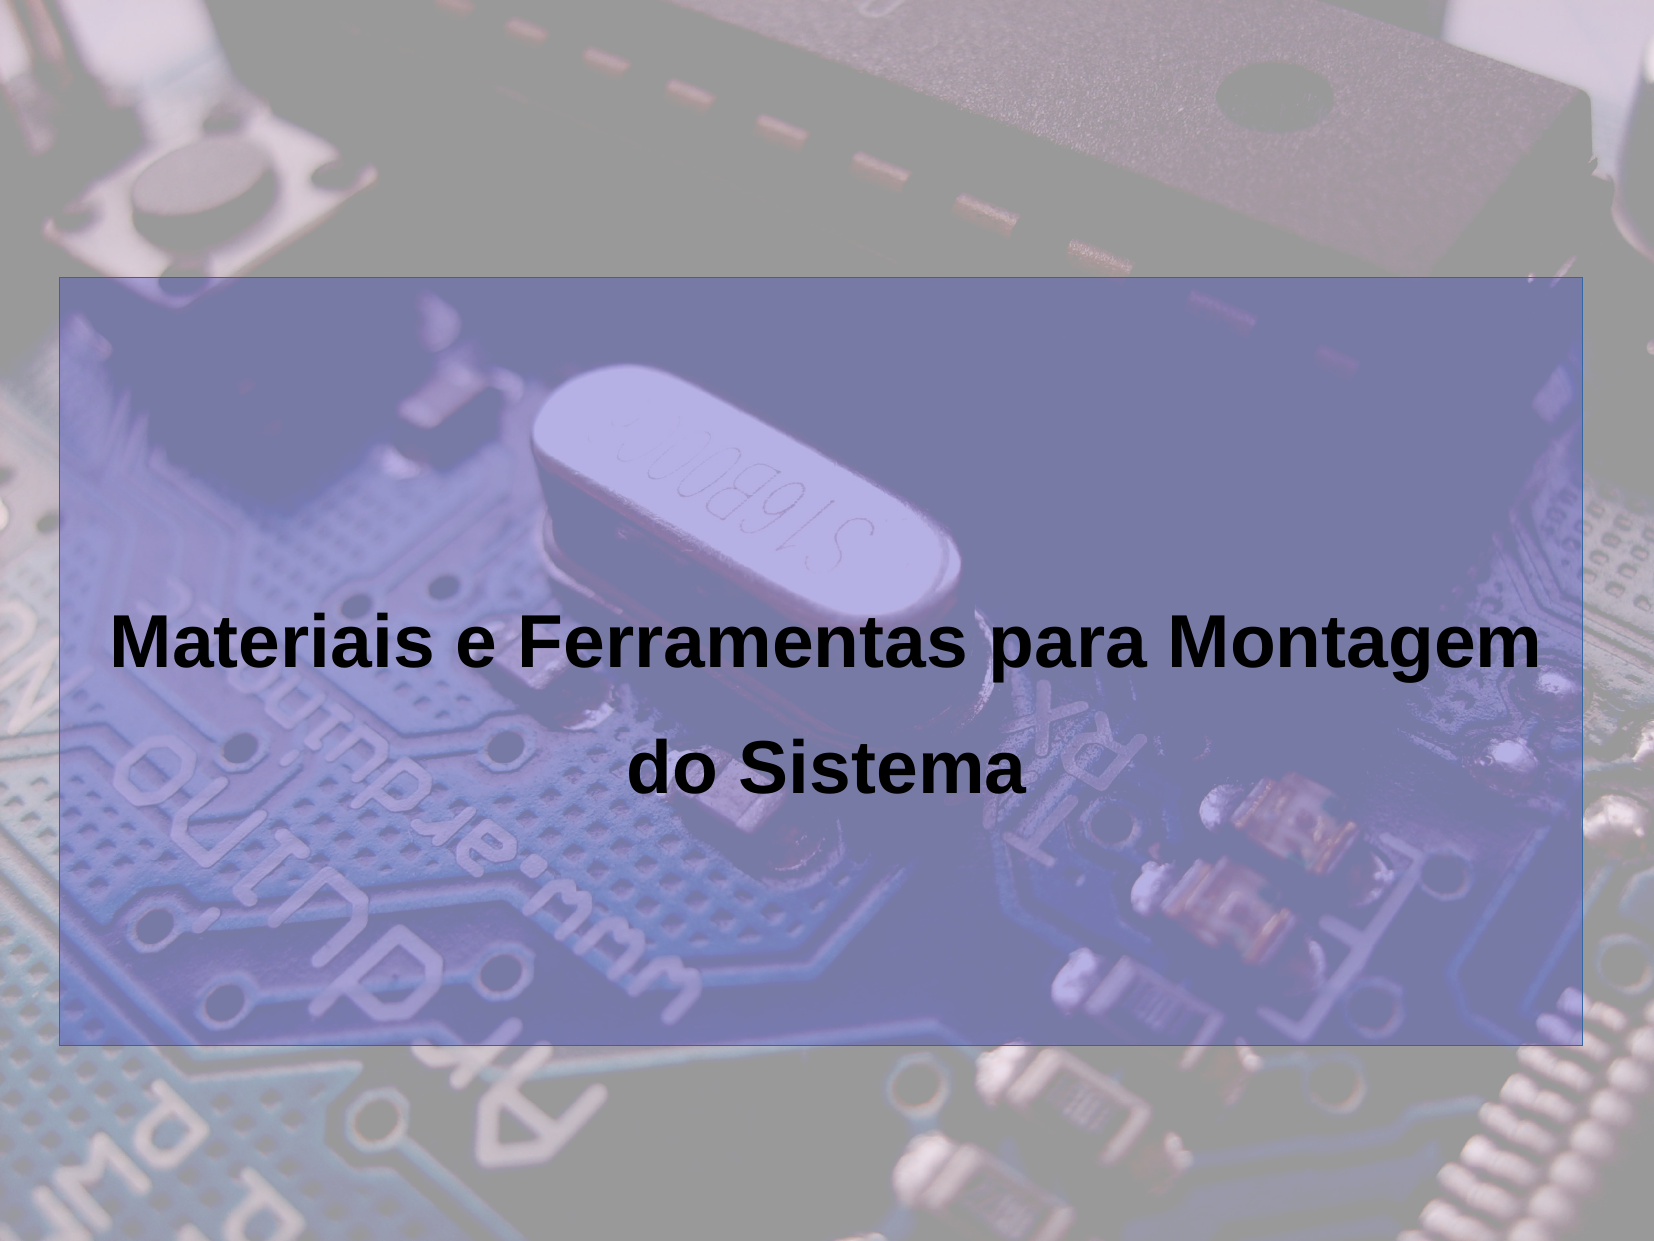

Materiais e Ferramentas para Montagem do Sistema